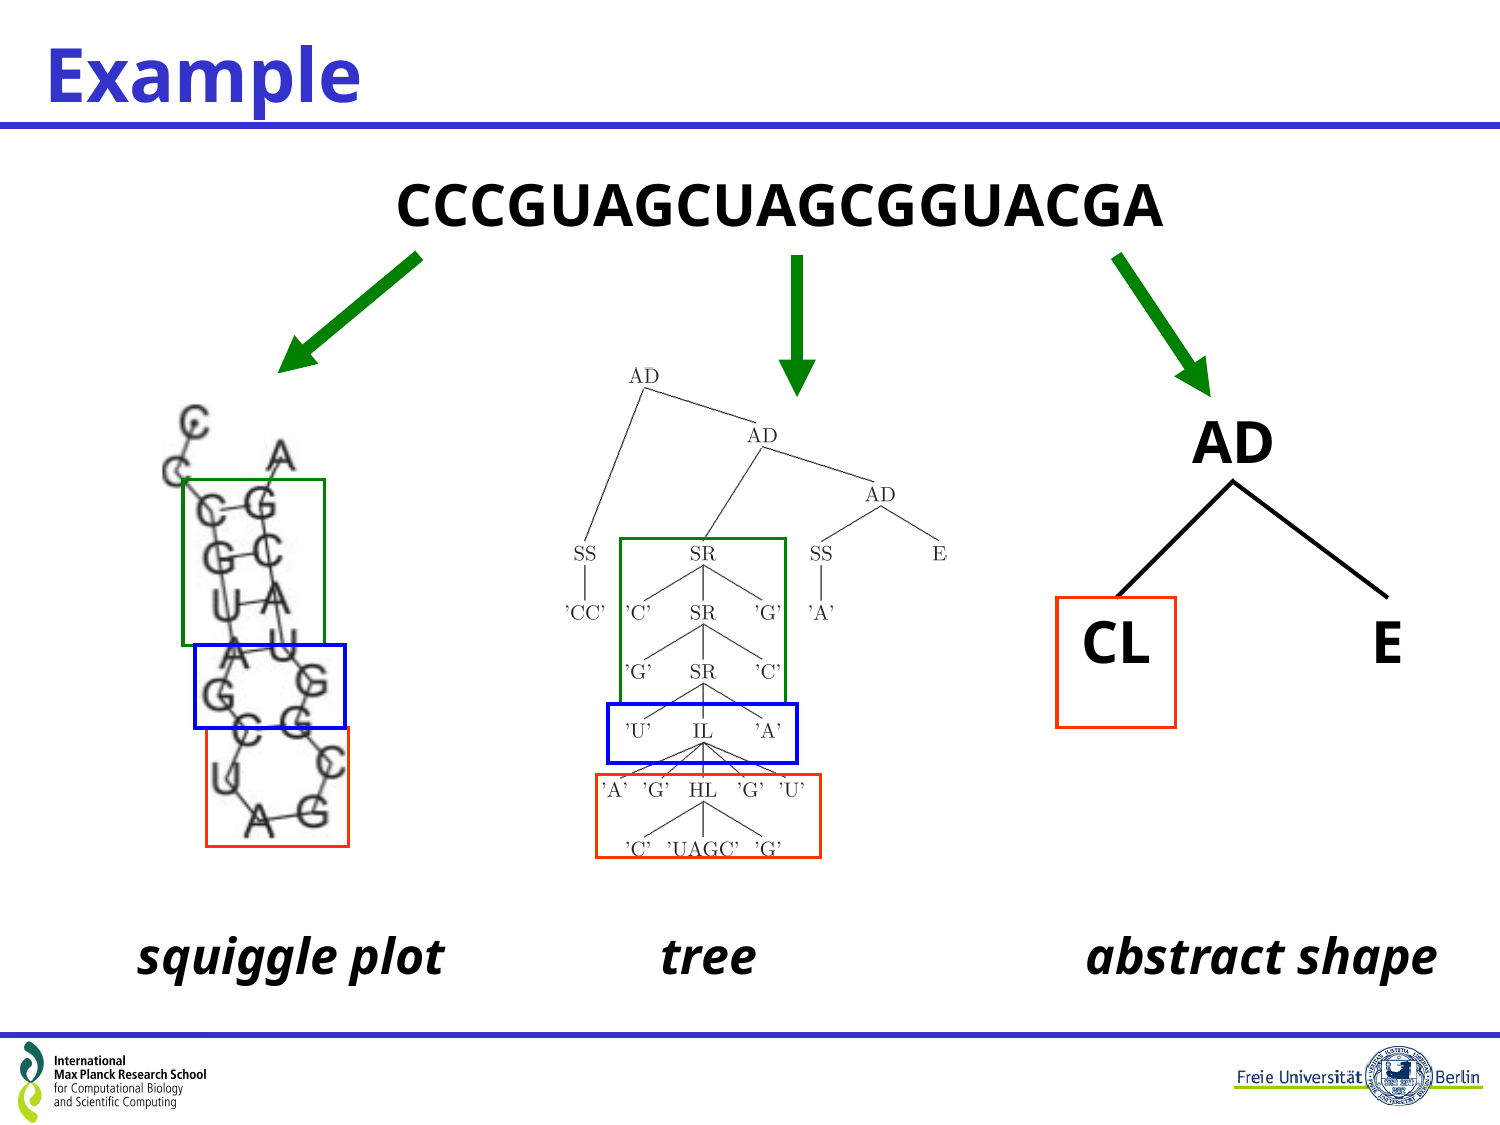

# Example
CCCGUAGCUAGCGGUACGA
AD
CL
E
squiggle plot
tree
abstract shape